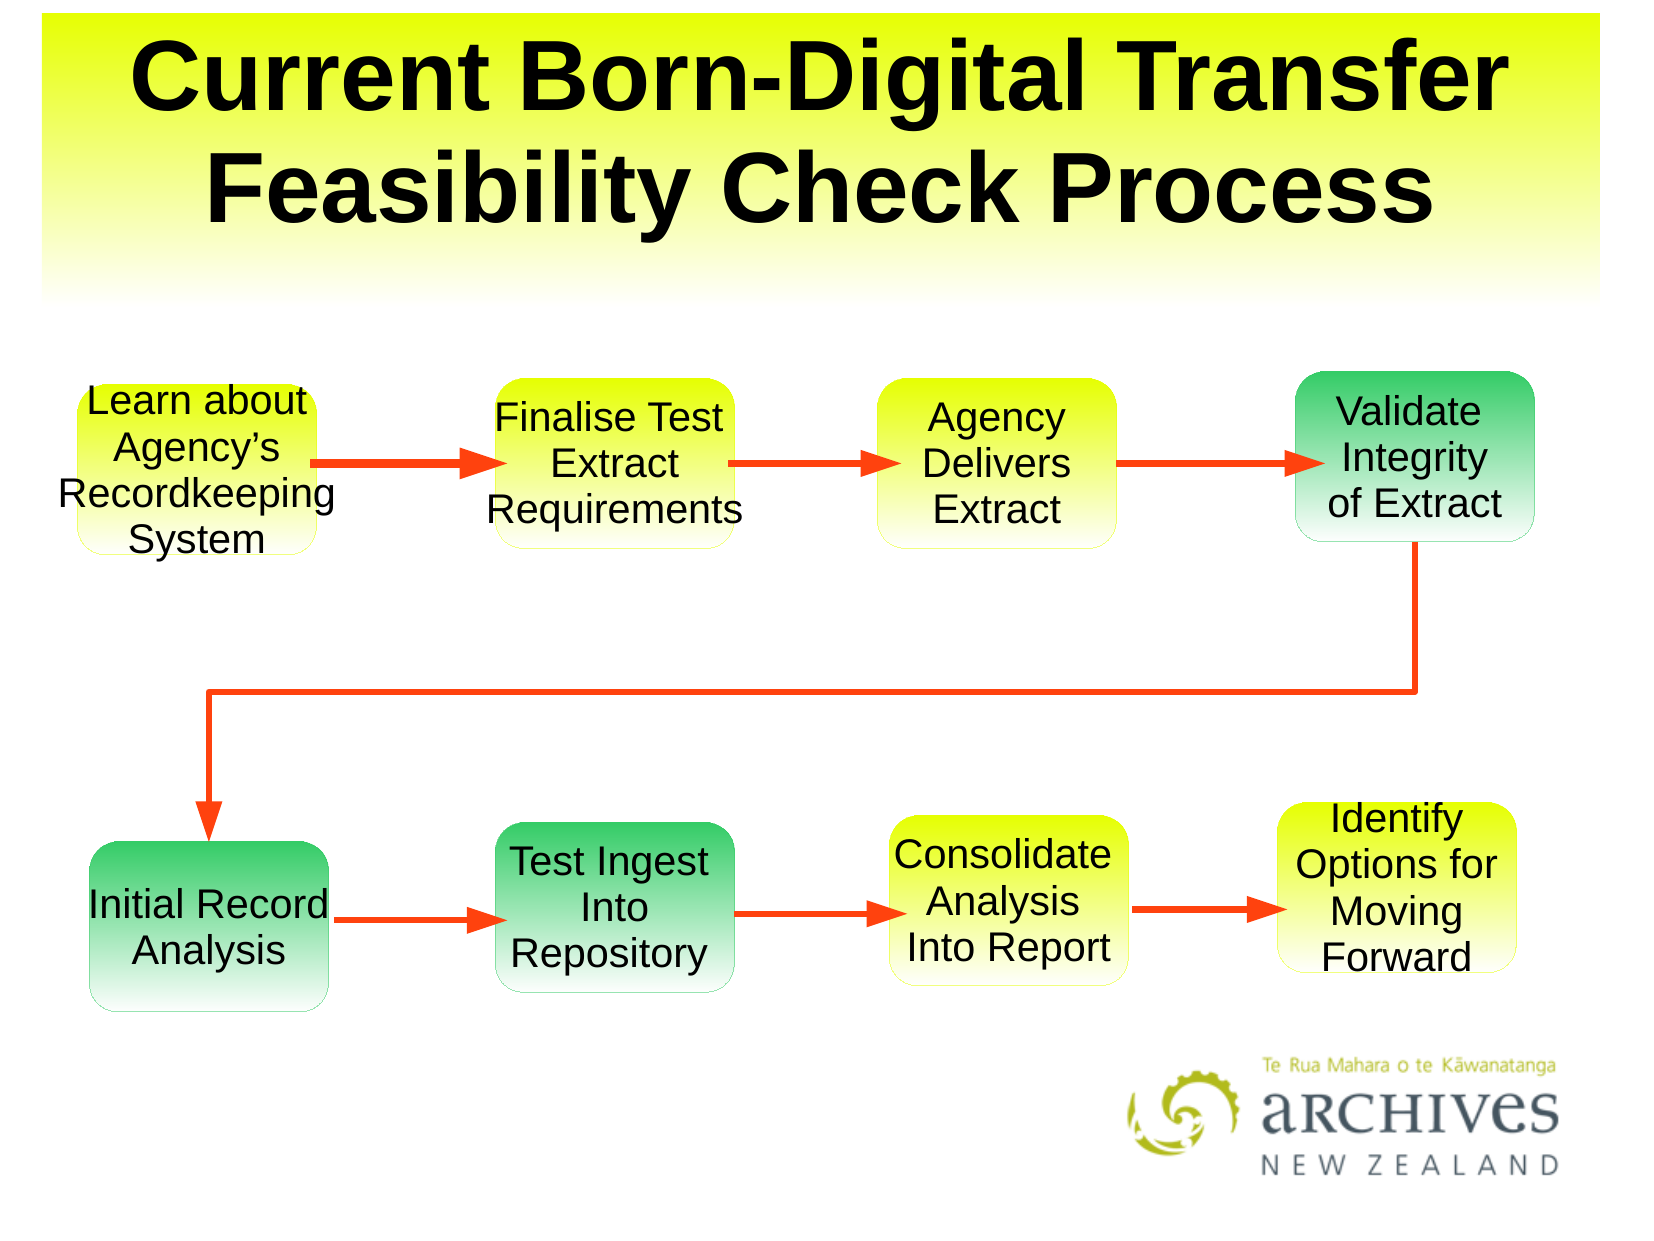

Current Born-Digital Transfer Feasibility Check Process
Validate
Integrity
of Extract
Finalise Test
Extract
Requirements
Agency
Delivers
Extract
Learn about
Agency’s
Recordkeeping
System
Identify
Options for
Moving
Forward
Consolidate
Analysis
Into Report
Test Ingest
Into
Repository
Initial Record
Analysis